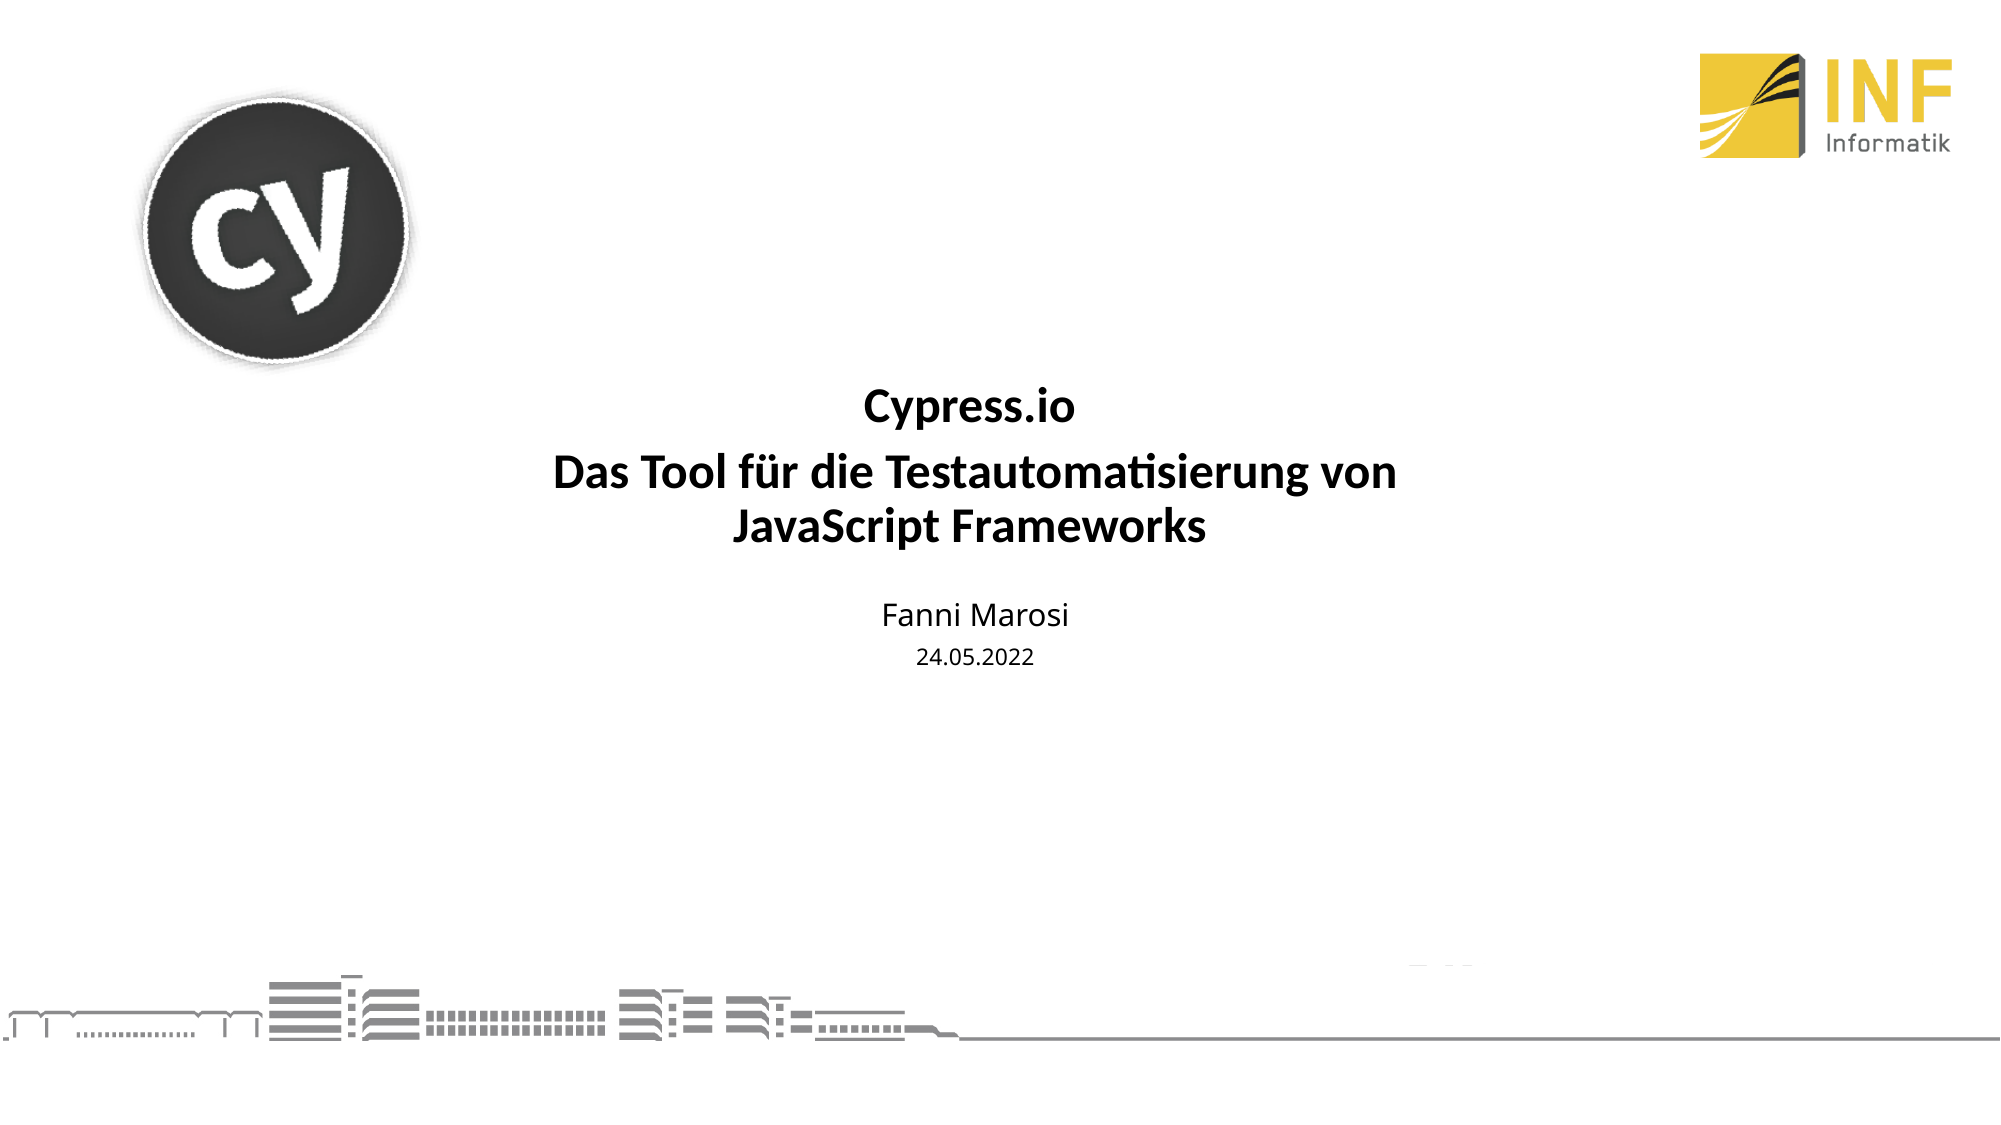

Cypress.io
Das Tool für die Testautomatisierung von
JavaScript Frameworks
Fanni Marosi
24.05.2022